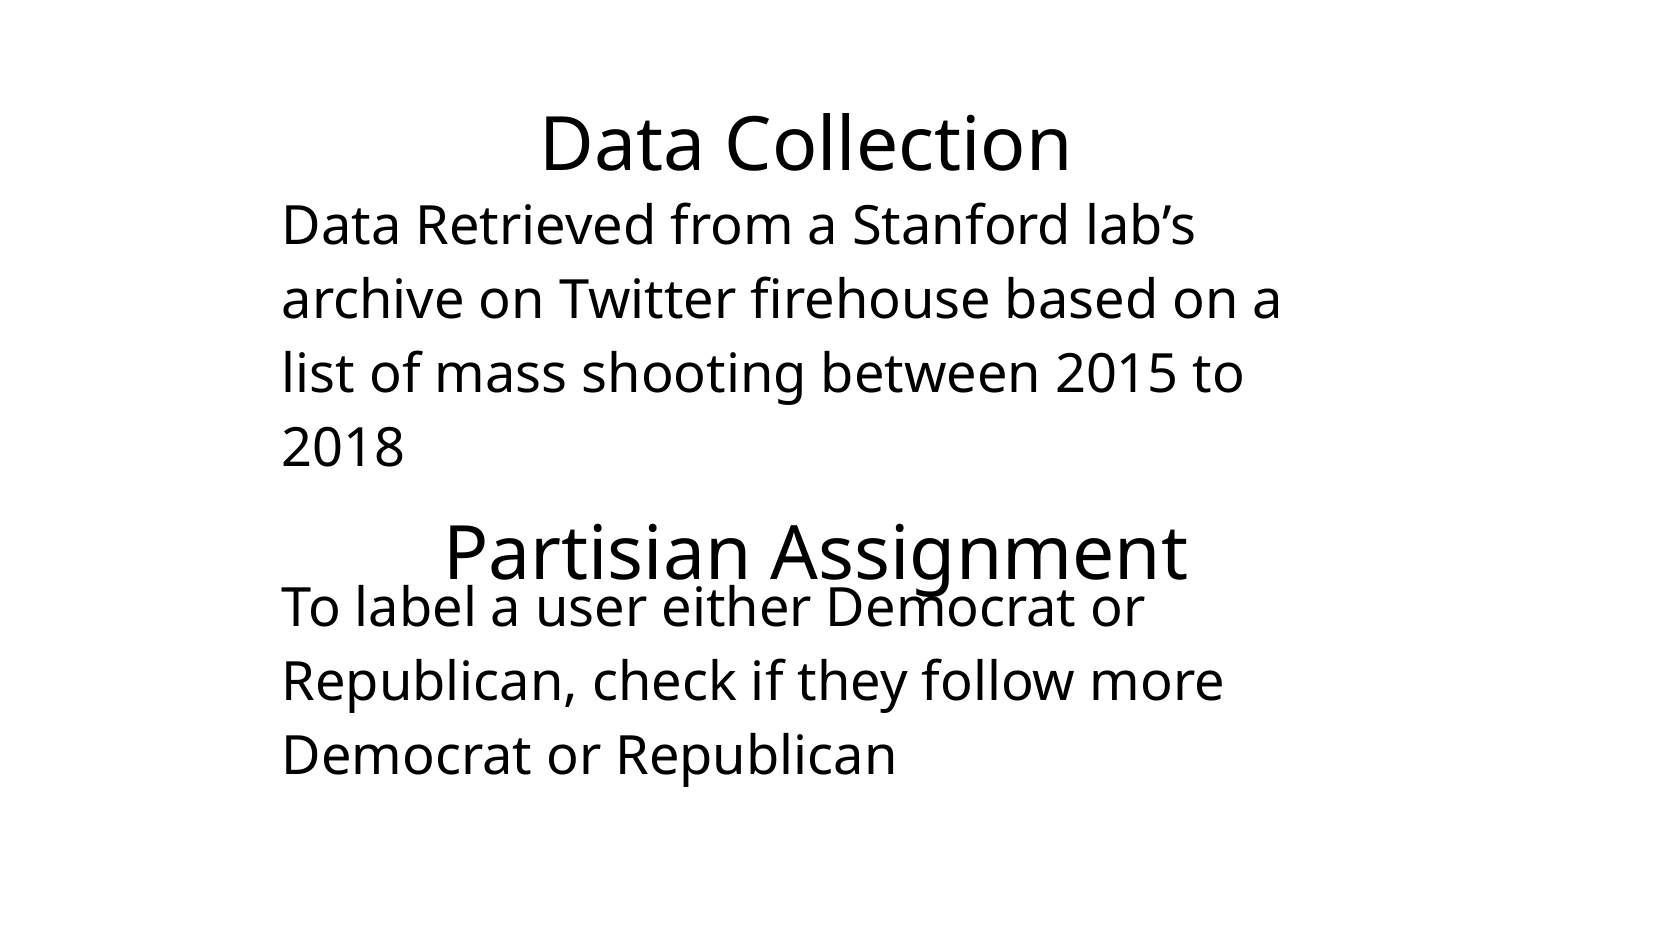

# Data Collection Partisian Assignment
Data Retrieved from a Stanford lab’s archive on Twitter firehouse based on a list of mass shooting between 2015 to 2018
To label a user either Democrat or Republican, check if they follow more Democrat or Republican